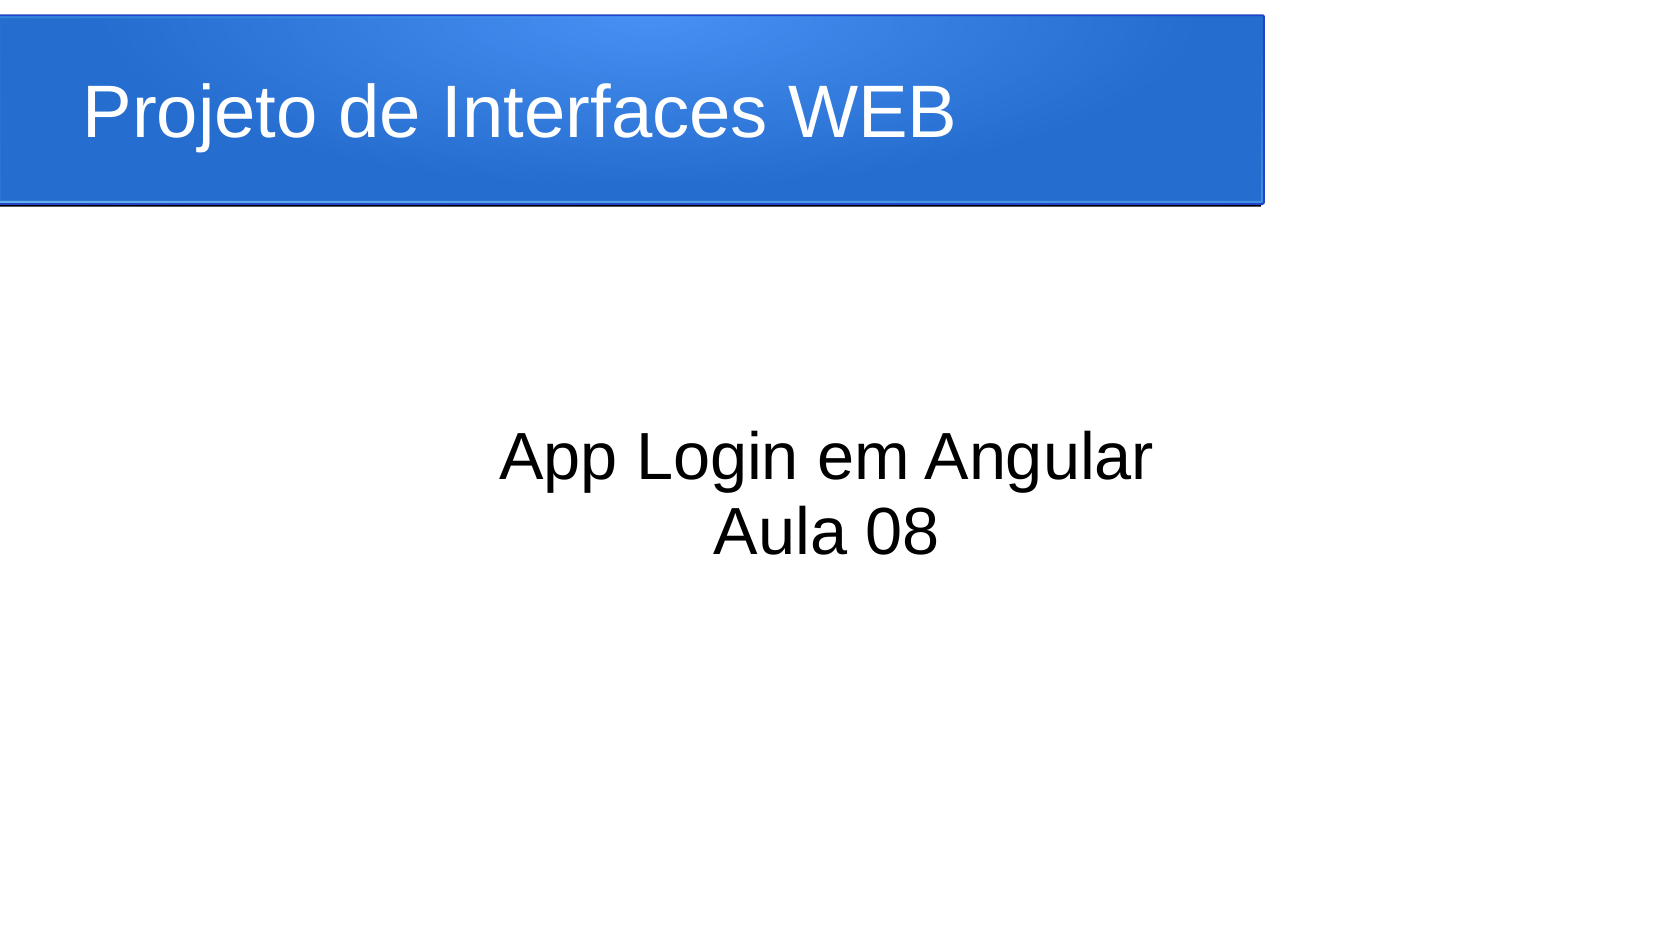

# Projeto de Interfaces WEB
App Login em Angular
Aula 08